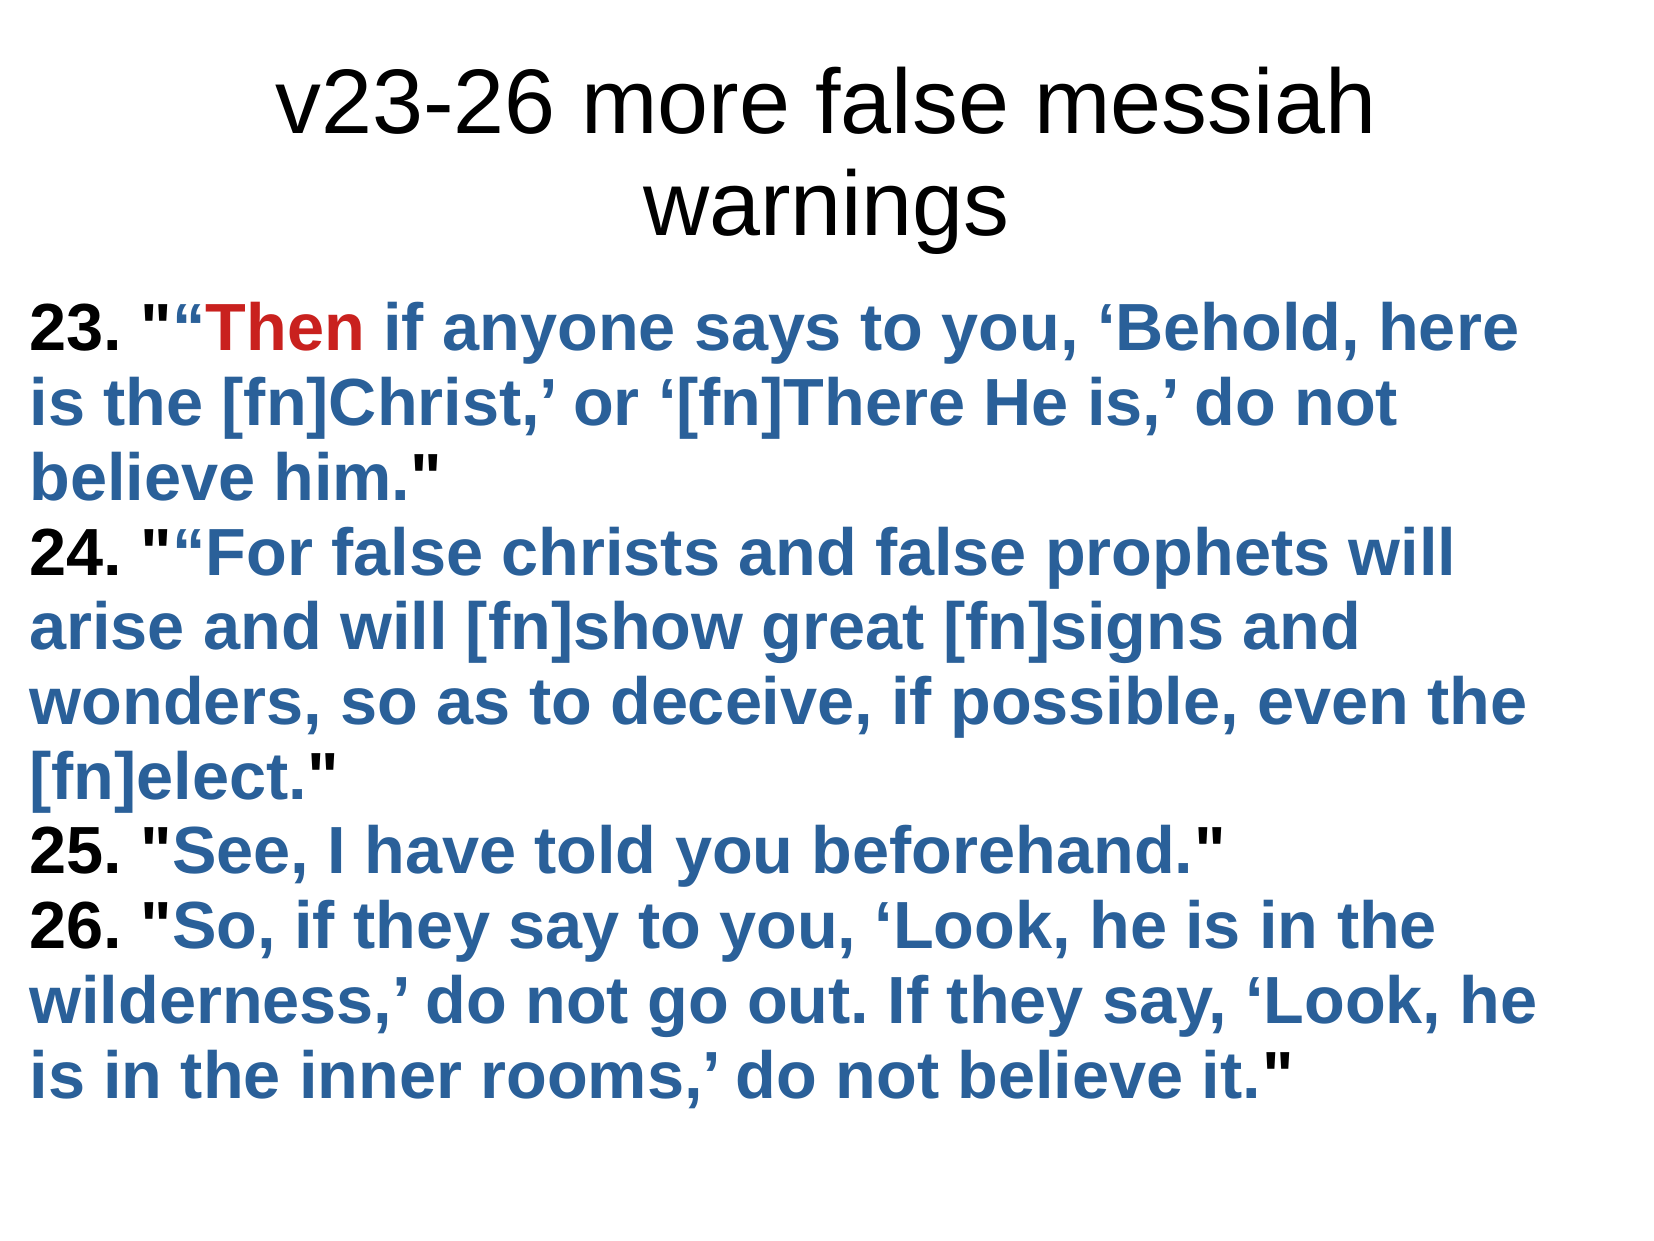

# v23-26 more false messiah warnings
23. "“Then if anyone says to you, ‘Behold, here is the [fn]Christ,’ or ‘[fn]There He is,’ do not believe him."
24. "“For false christs and false prophets will arise and will [fn]show great [fn]signs and wonders, so as to deceive, if possible, even the [fn]elect."
25. "See, I have told you beforehand."
26. "So, if they say to you, ‘Look, he is in the wilderness,’ do not go out. If they say, ‘Look, he is in the inner rooms,’ do not believe it."